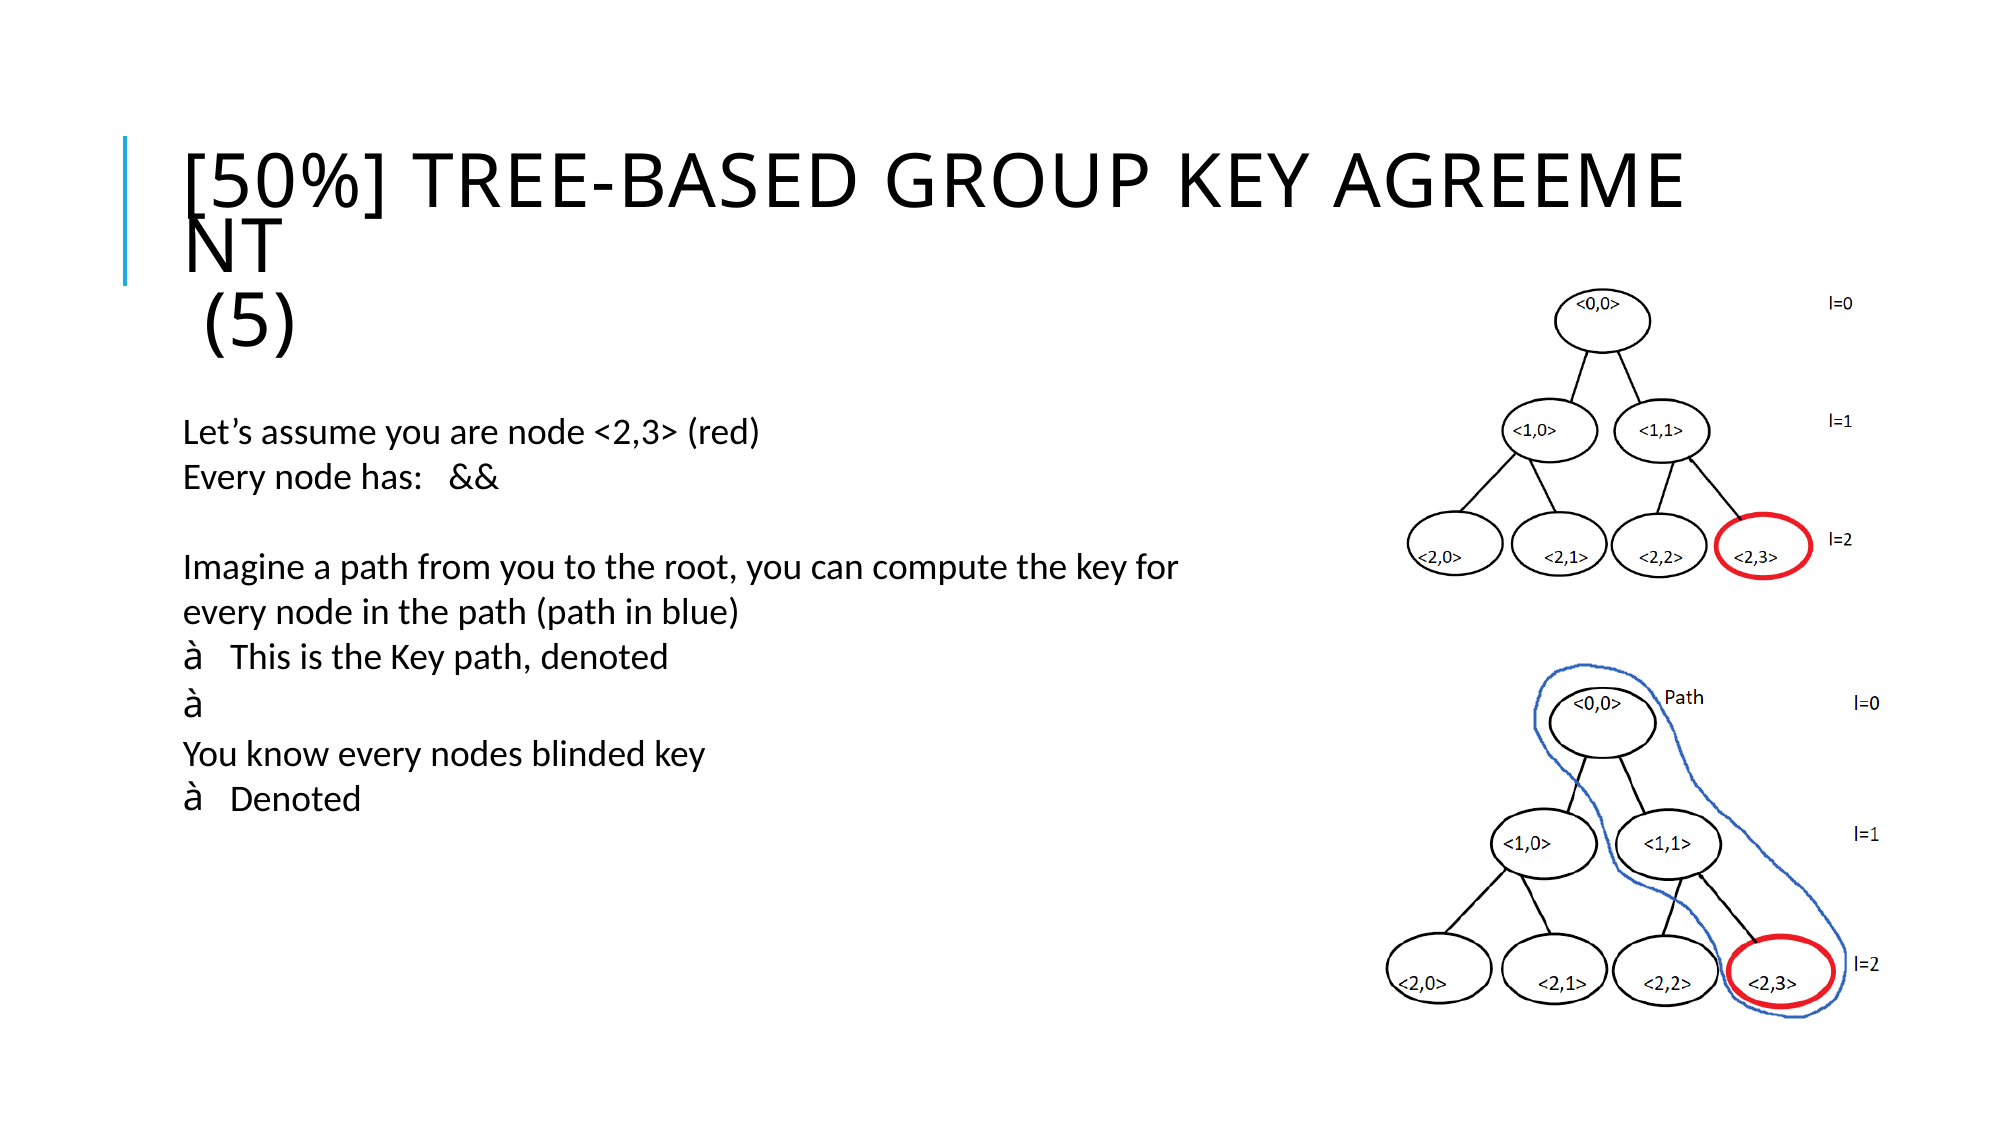

# [50%] Tree-based Group Key Agreement (5)
Let’s assume you are node <2,3> (red)
Every node has: &&
Imagine a path from you to the root, you can compute the key for every node in the path (path in blue)
This is the Key path, denoted
You know every nodes blinded key
Denoted